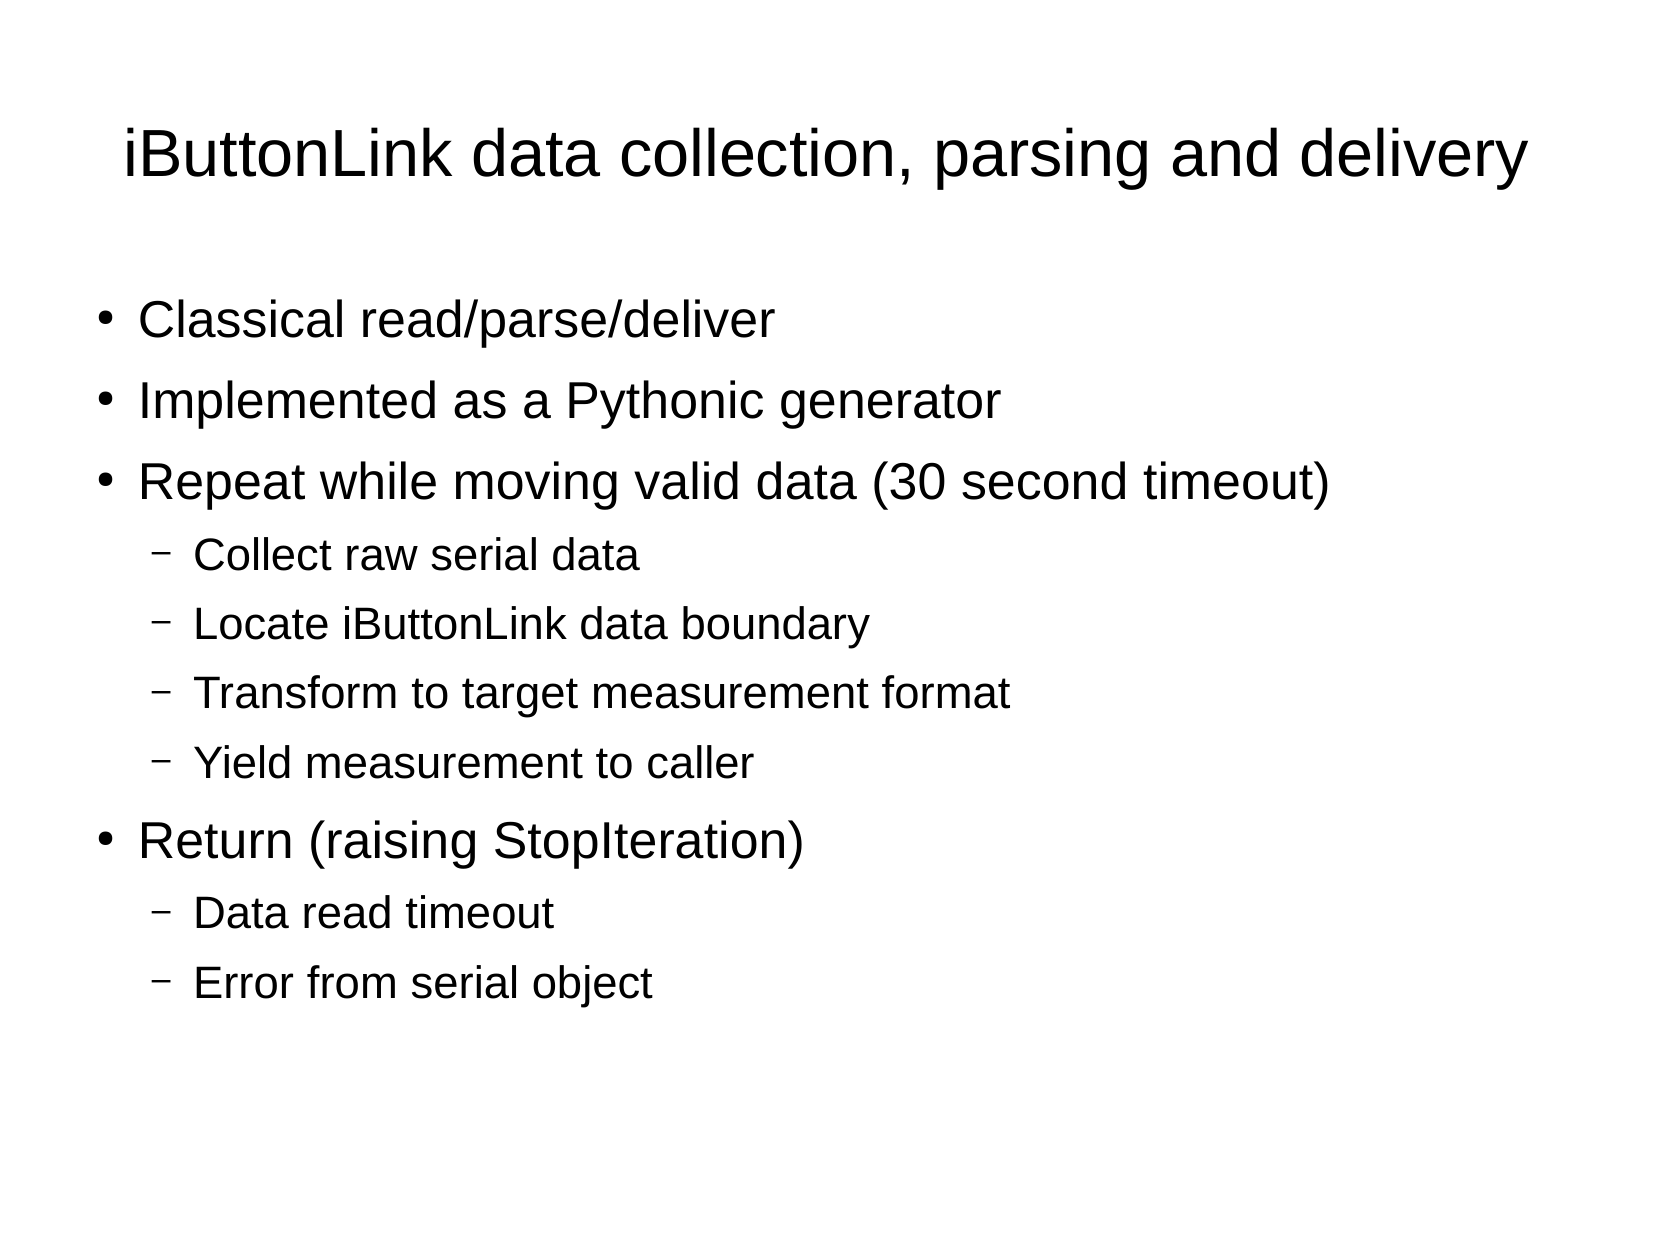

# iButtonLink data collection, parsing and delivery
Classical read/parse/deliver
Implemented as a Pythonic generator
Repeat while moving valid data (30 second timeout)
Collect raw serial data
Locate iButtonLink data boundary
Transform to target measurement format
Yield measurement to caller
Return (raising StopIteration)
Data read timeout
Error from serial object